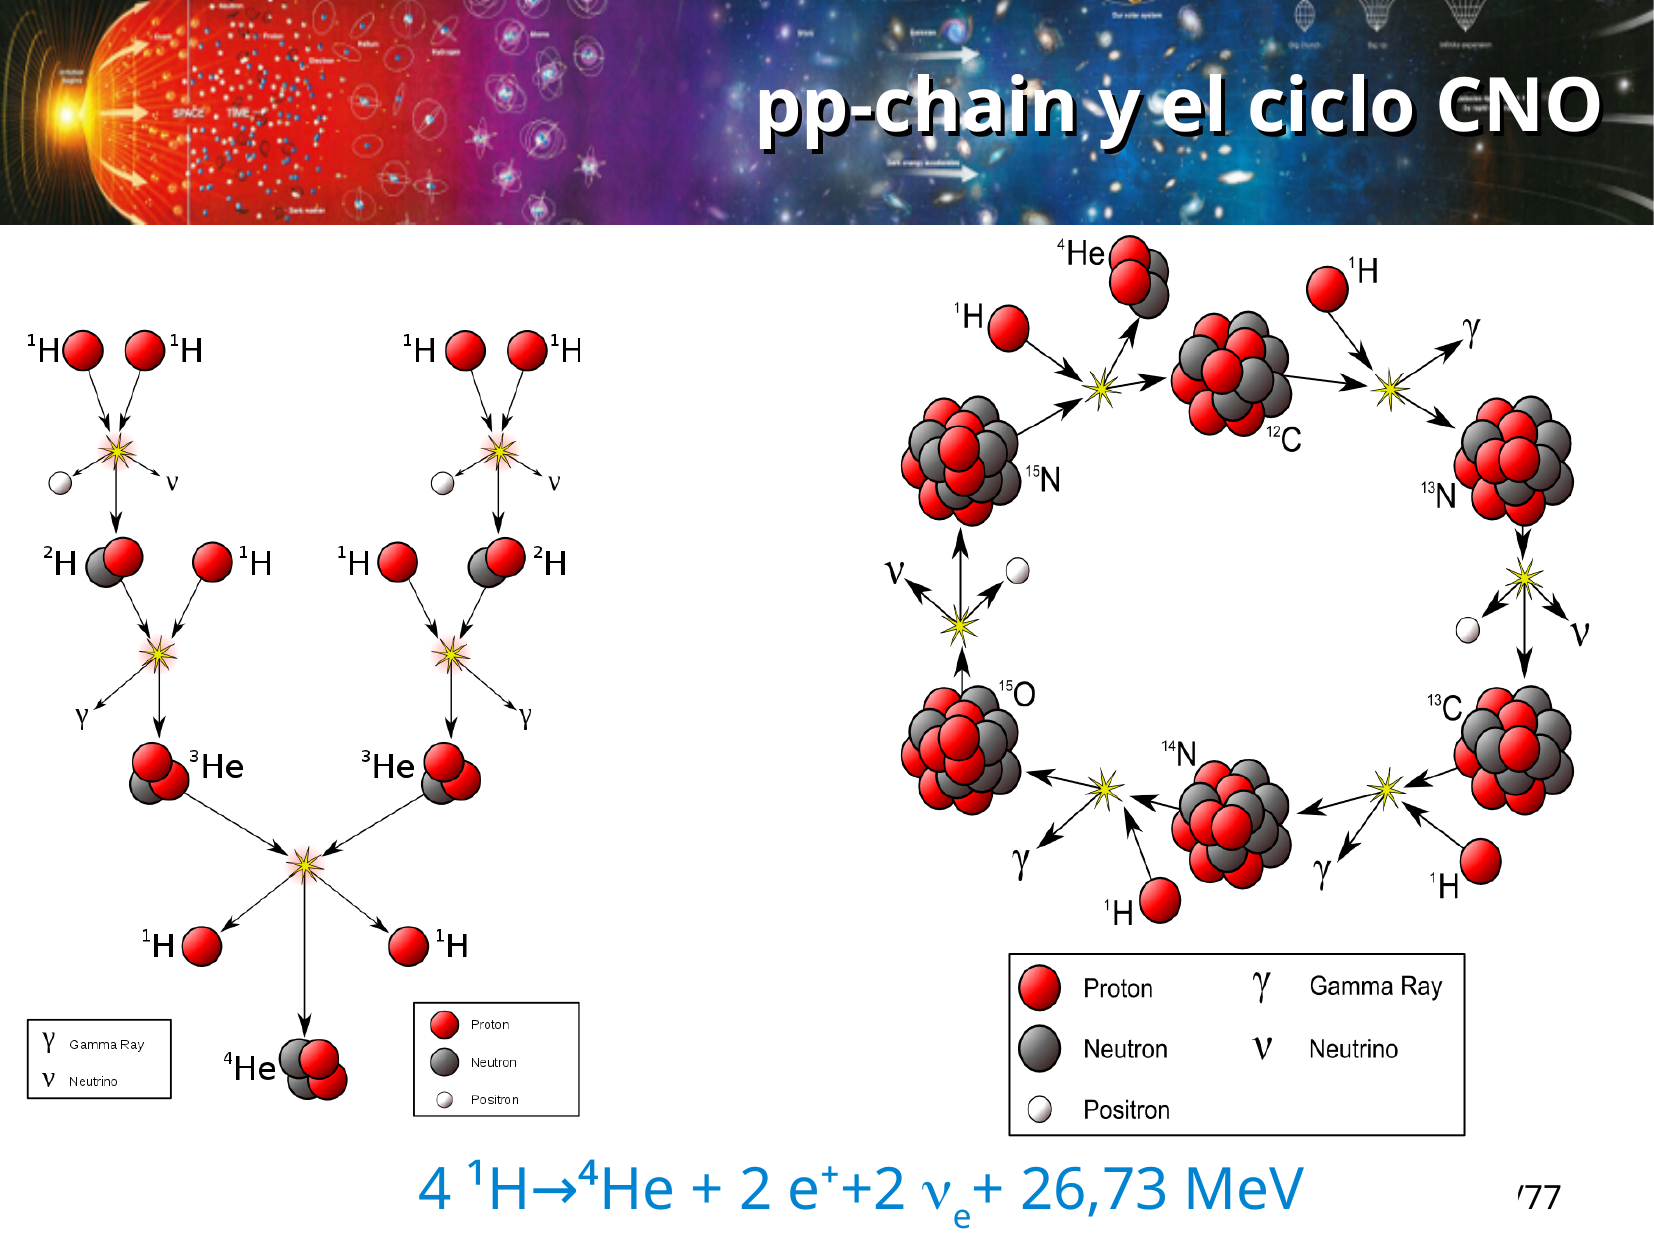

# pp-chain y el ciclo CNO
4 ¹H→⁴He + 2 e⁺+2 ne+ 26,73 MeV
H. Asorey - Física IV B
5